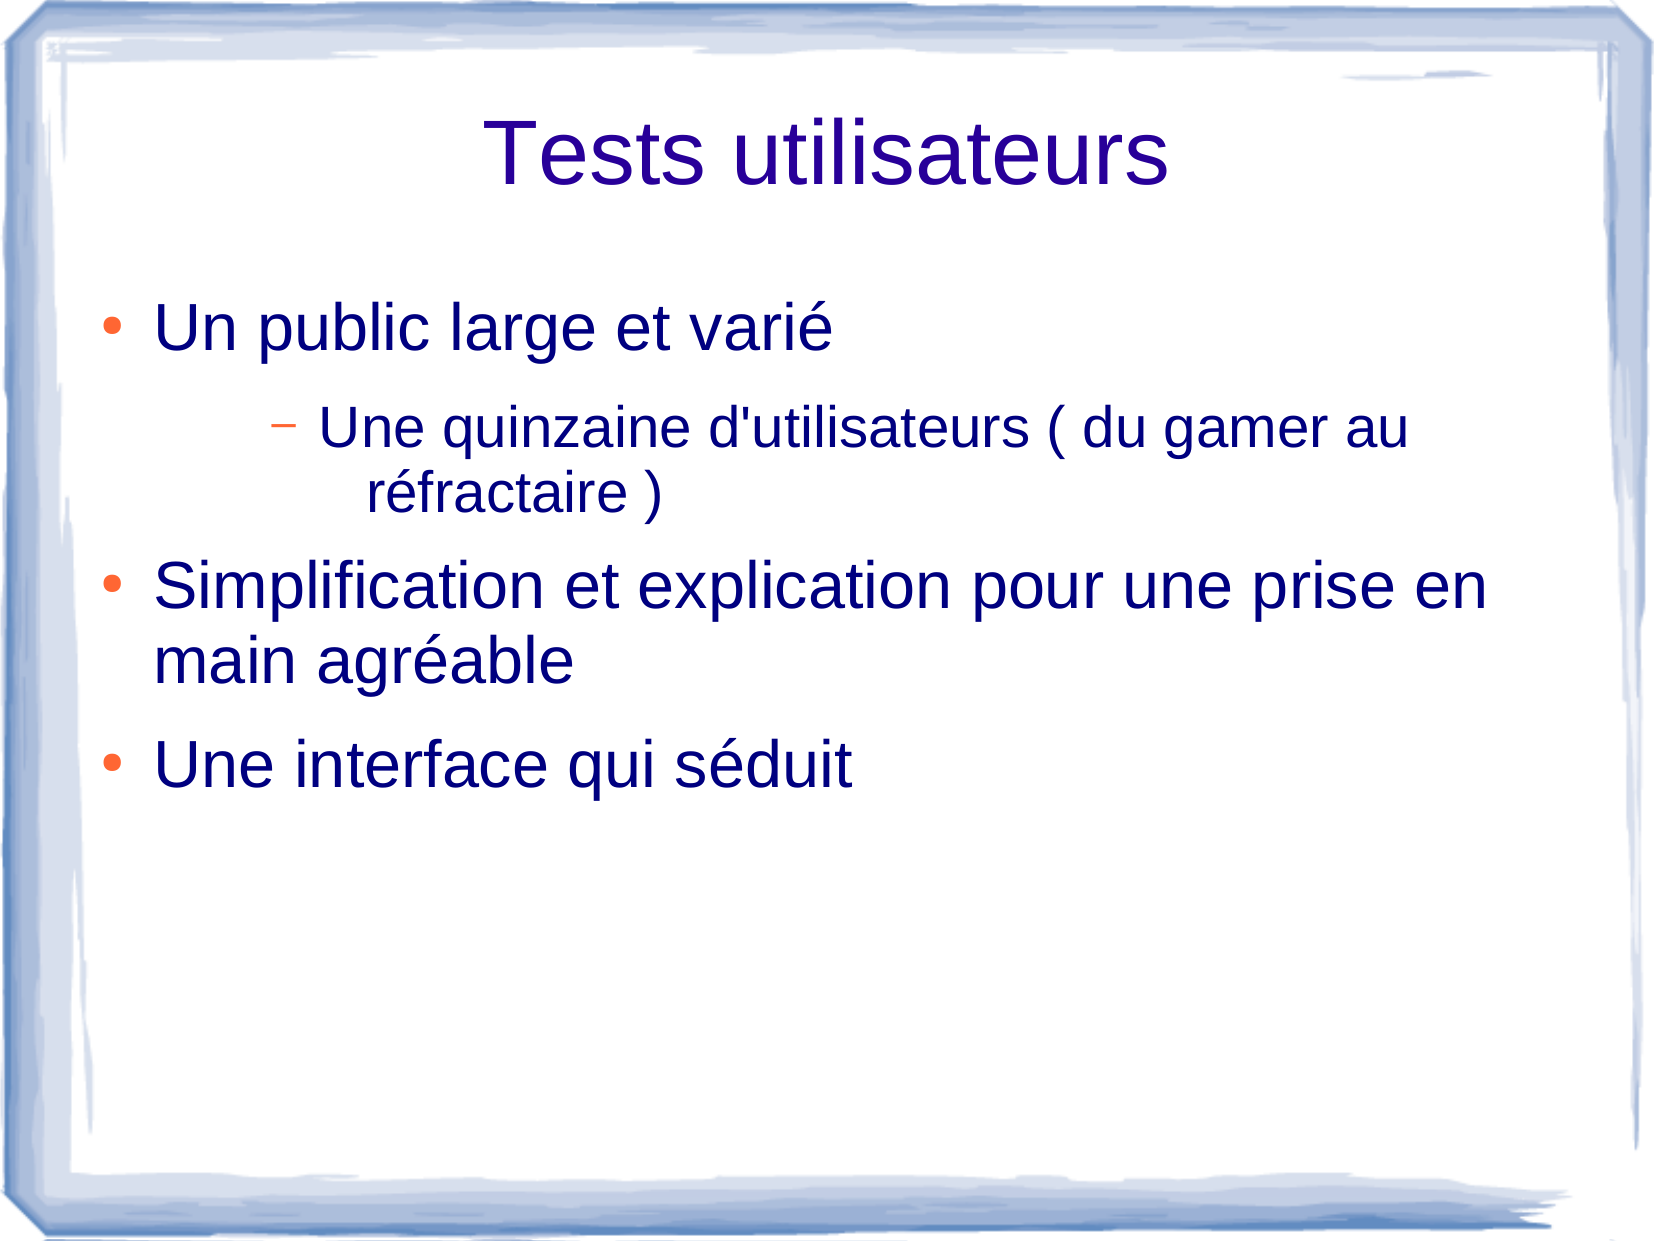

# Tests utilisateurs
Un public large et varié
Une quinzaine d'utilisateurs ( du gamer au réfractaire )
Simplification et explication pour une prise en main agréable
Une interface qui séduit